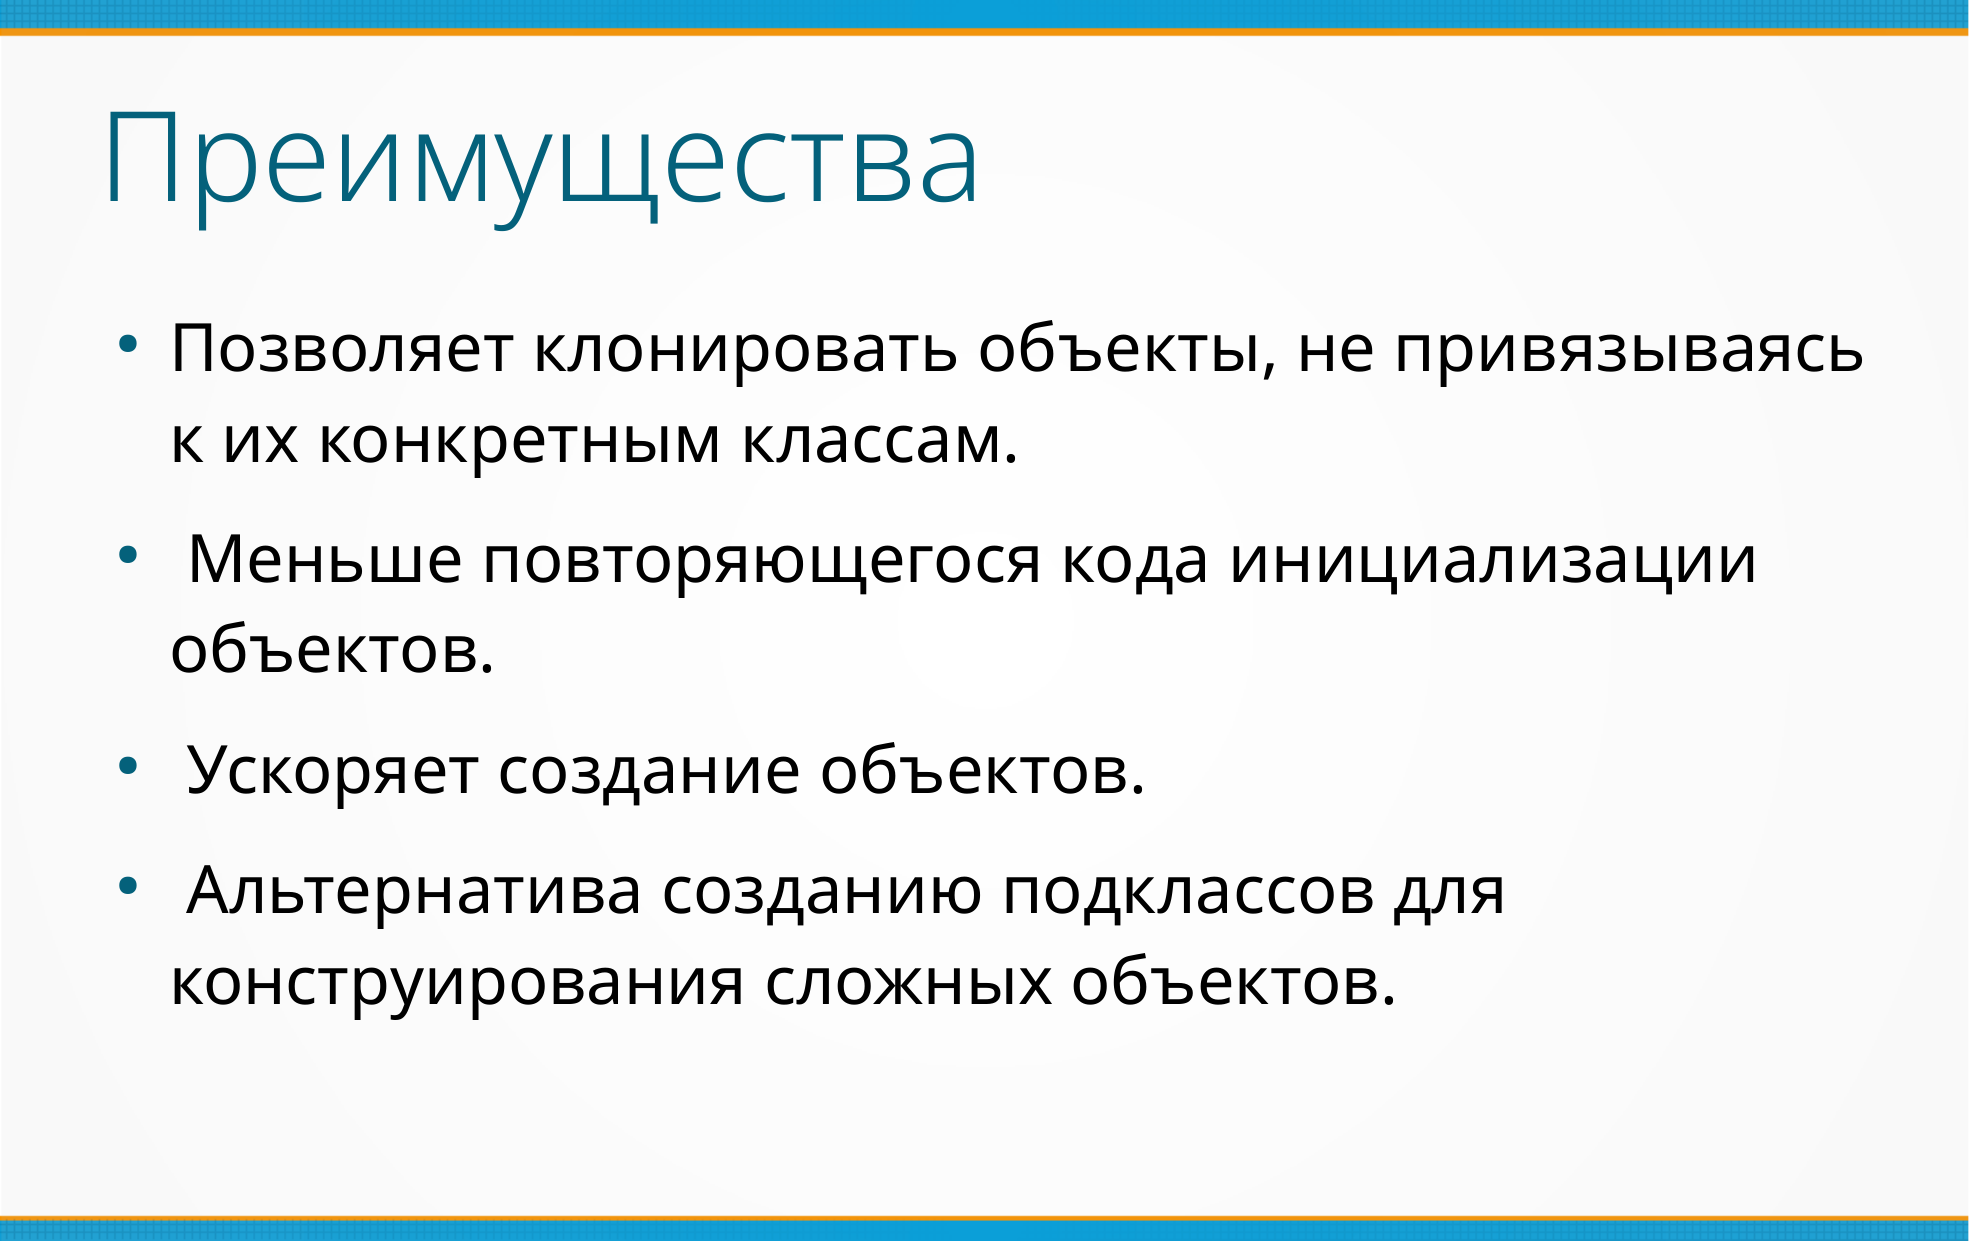

# Преимущества
Позволяет клонировать объекты, не привязываясь к их конкретным классам.
 Меньше повторяющегося кода инициализации объектов.
 Ускоряет создание объектов.
 Альтернатива созданию подклассов для конструирования сложных объектов.